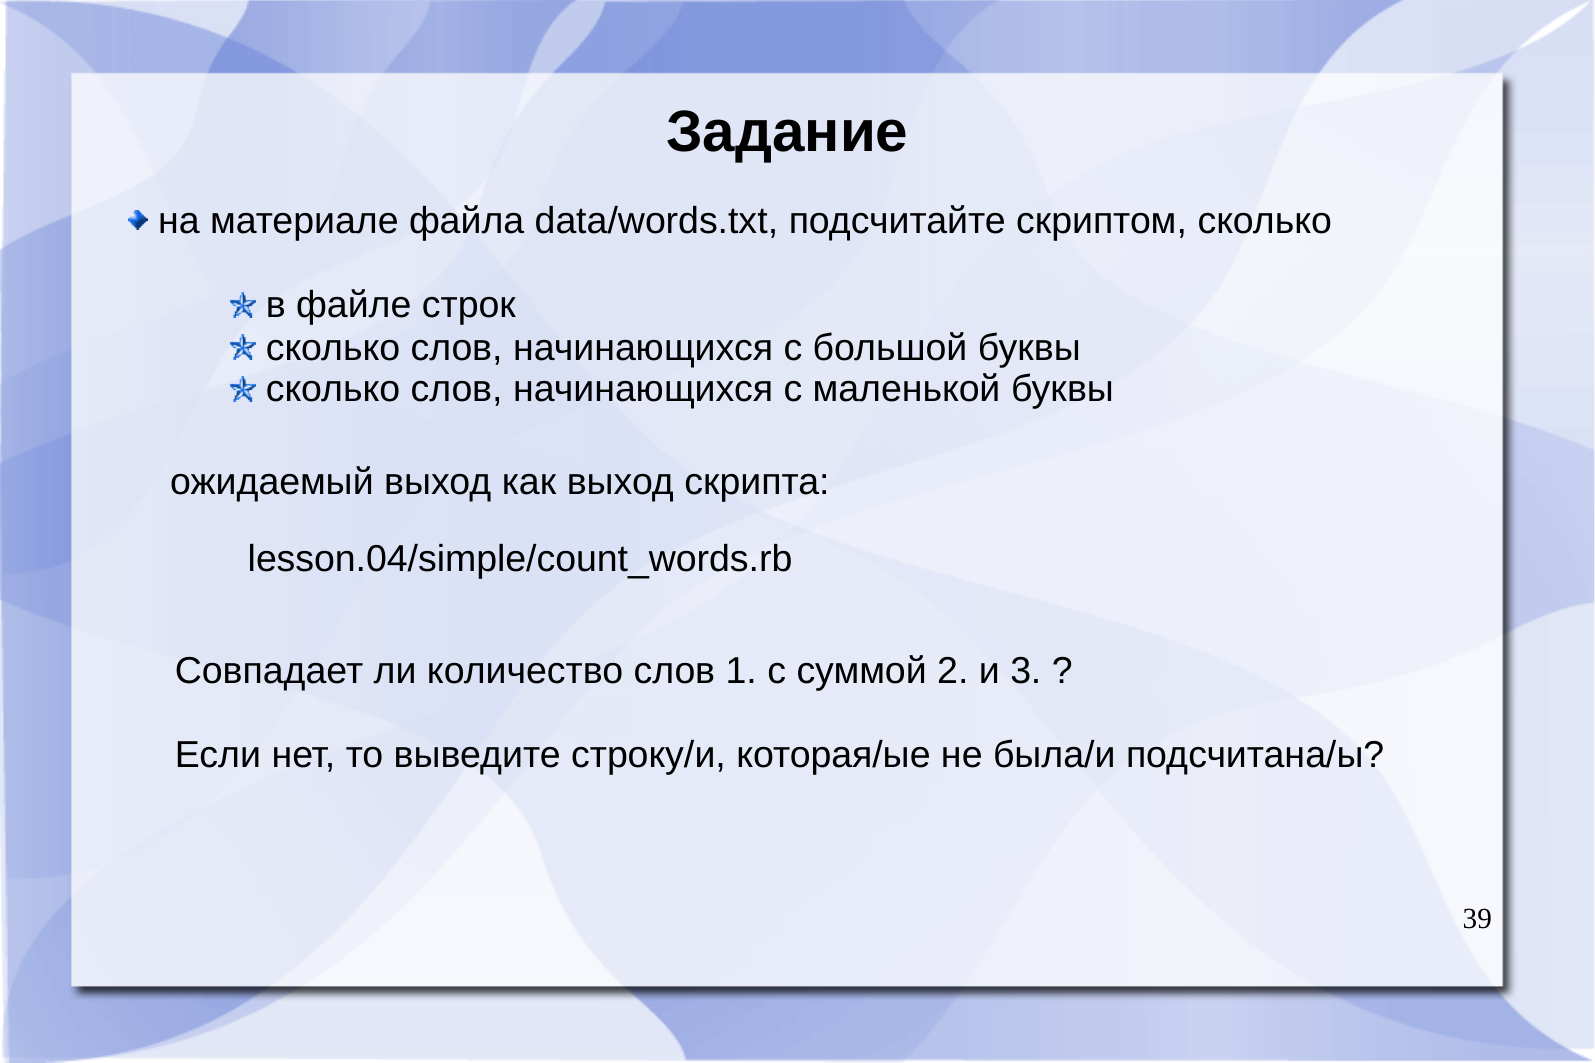

# Задание
 на материале файла data/words.txt, подсчитайте скриптом, сколько
 в файле строк
 сколько слов, начинающихся с большой буквы
 сколько слов, начинающихся с маленькой буквы
ожидаемый выход как выход скрипта:
lesson.04/simple/count_words.rb
Совпадает ли количество слов 1. с суммой 2. и 3. ?
Если нет, то выведите строку/и, которая/ые не была/и подсчитана/ы?
39